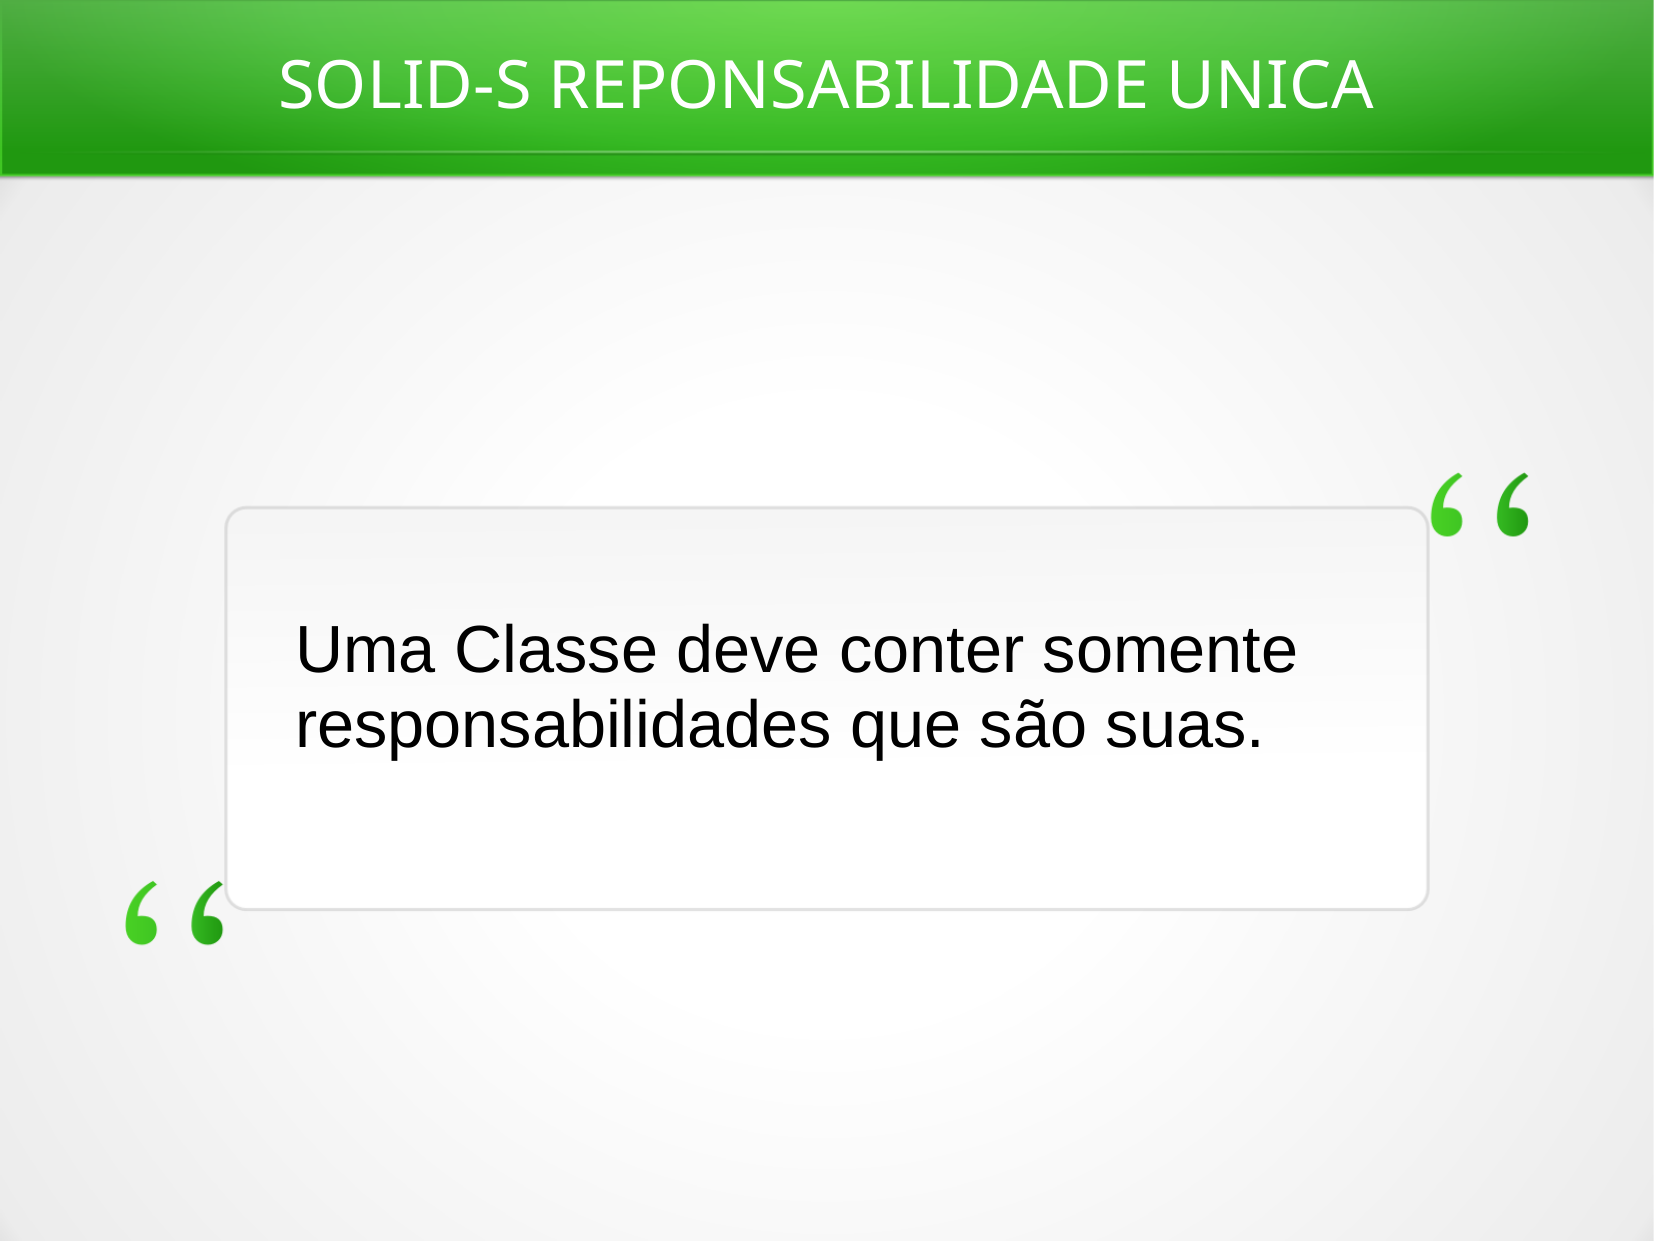

# SOLID-S REPONSABILIDADE UNICA
Uma Classe deve conter somente responsabilidades que são suas.